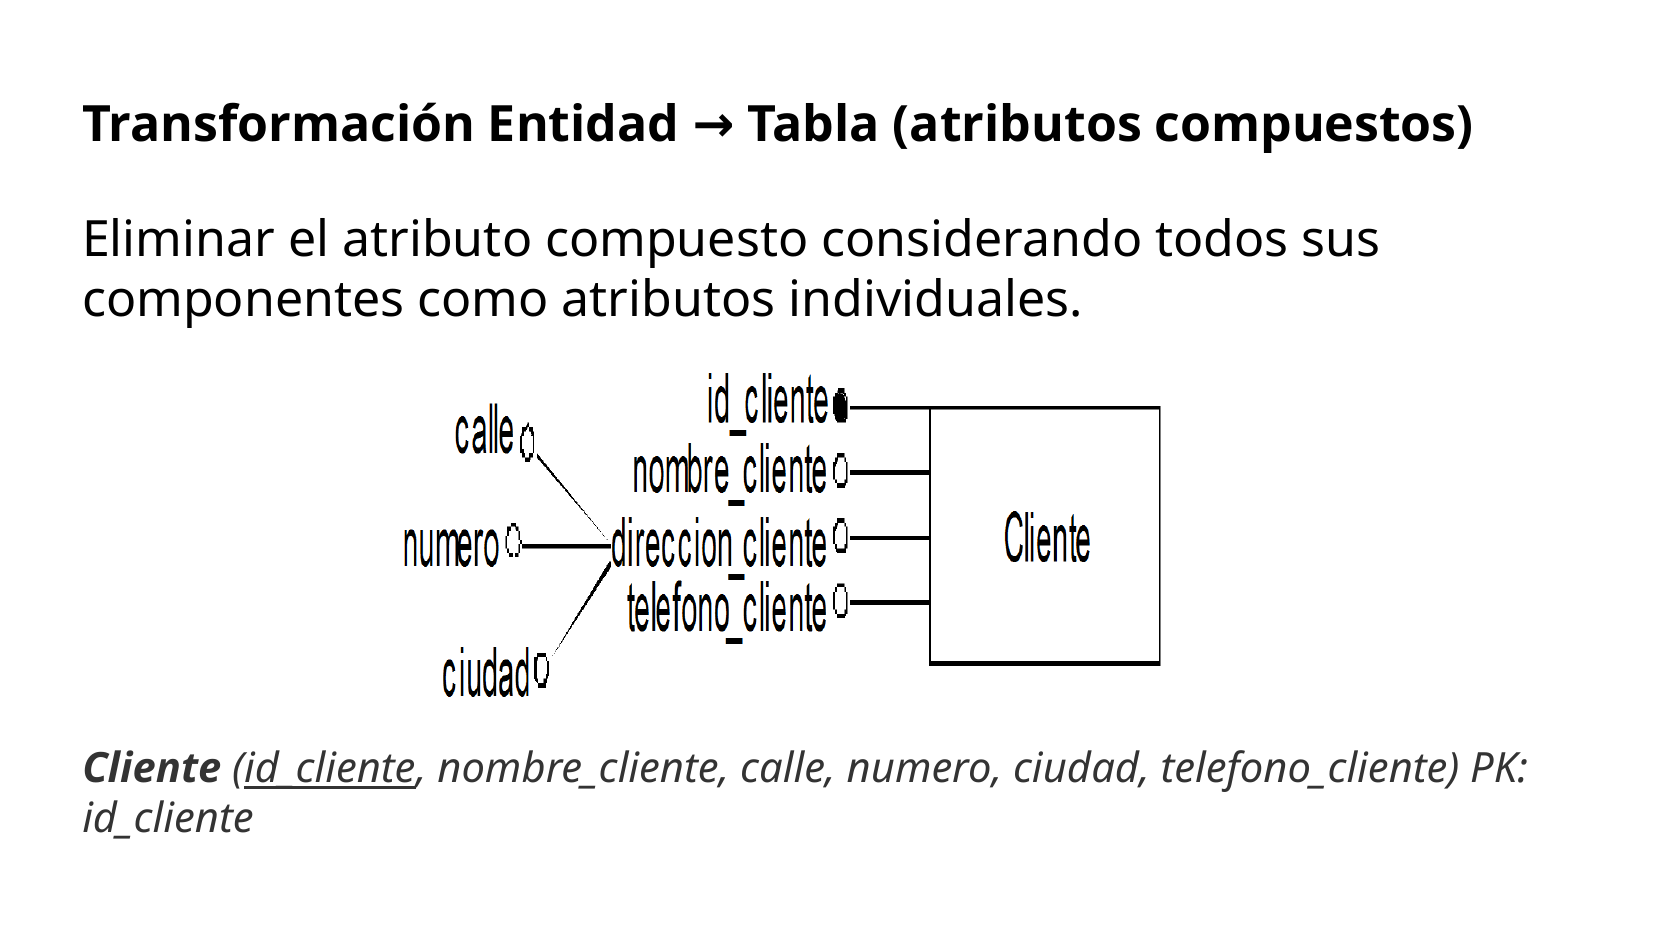

Transformación Entidad → Tabla (atributos compuestos)
Eliminar el atributo compuesto considerando todos sus componentes como atributos individuales.
Cliente (id_cliente, nombre_cliente, calle, numero, ciudad, telefono_cliente) PK: id_cliente